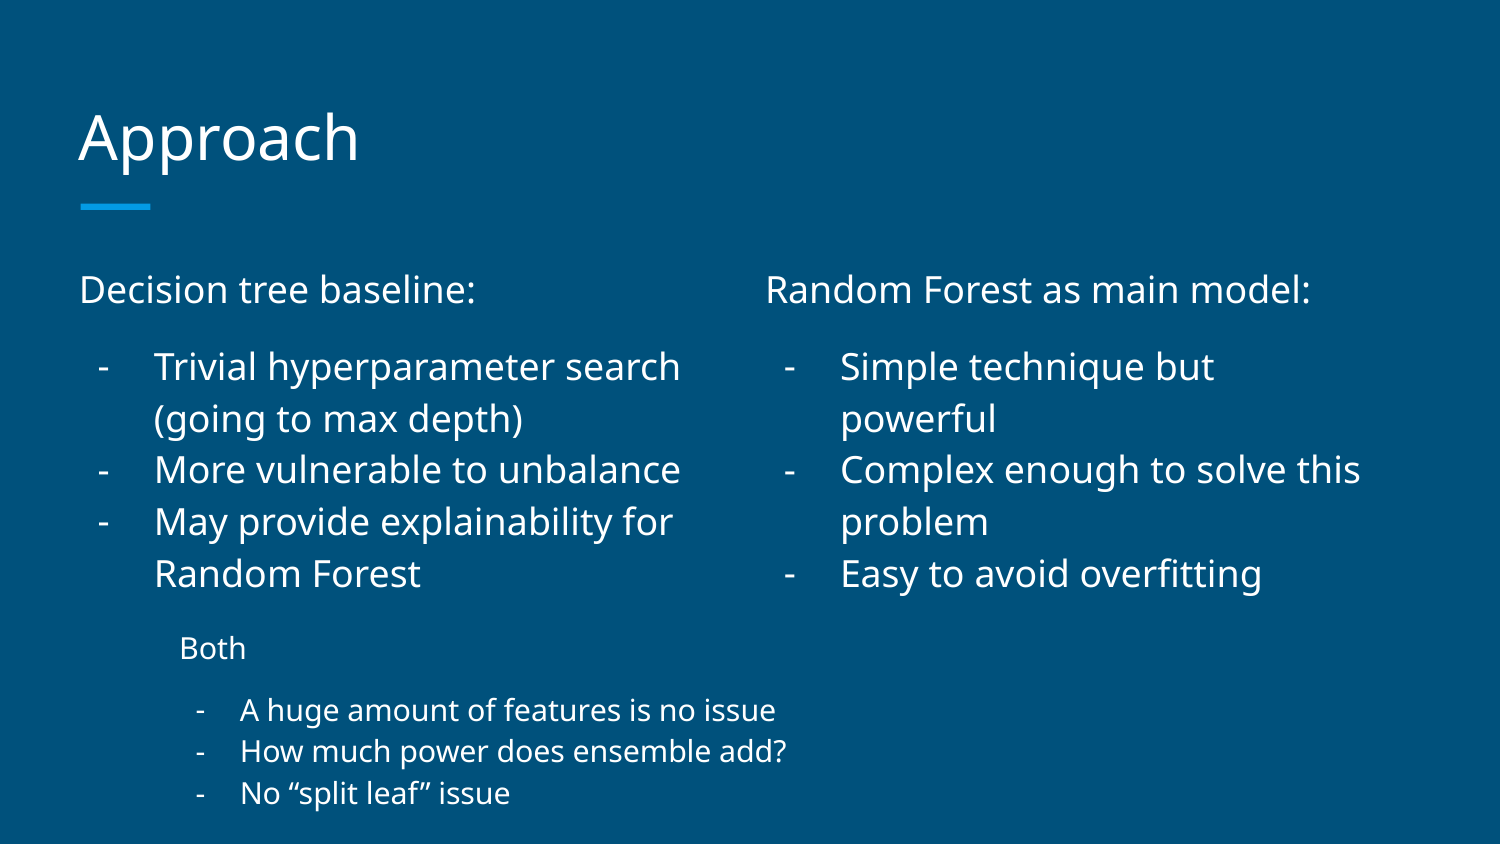

# Approach
Decision tree baseline:
Trivial hyperparameter search (going to max depth)
More vulnerable to unbalance
May provide explainability for Random Forest
Random Forest as main model:
Simple technique but powerful
Complex enough to solve this problem
Easy to avoid overfitting
Both
A huge amount of features is no issue
How much power does ensemble add?
No “split leaf” issue